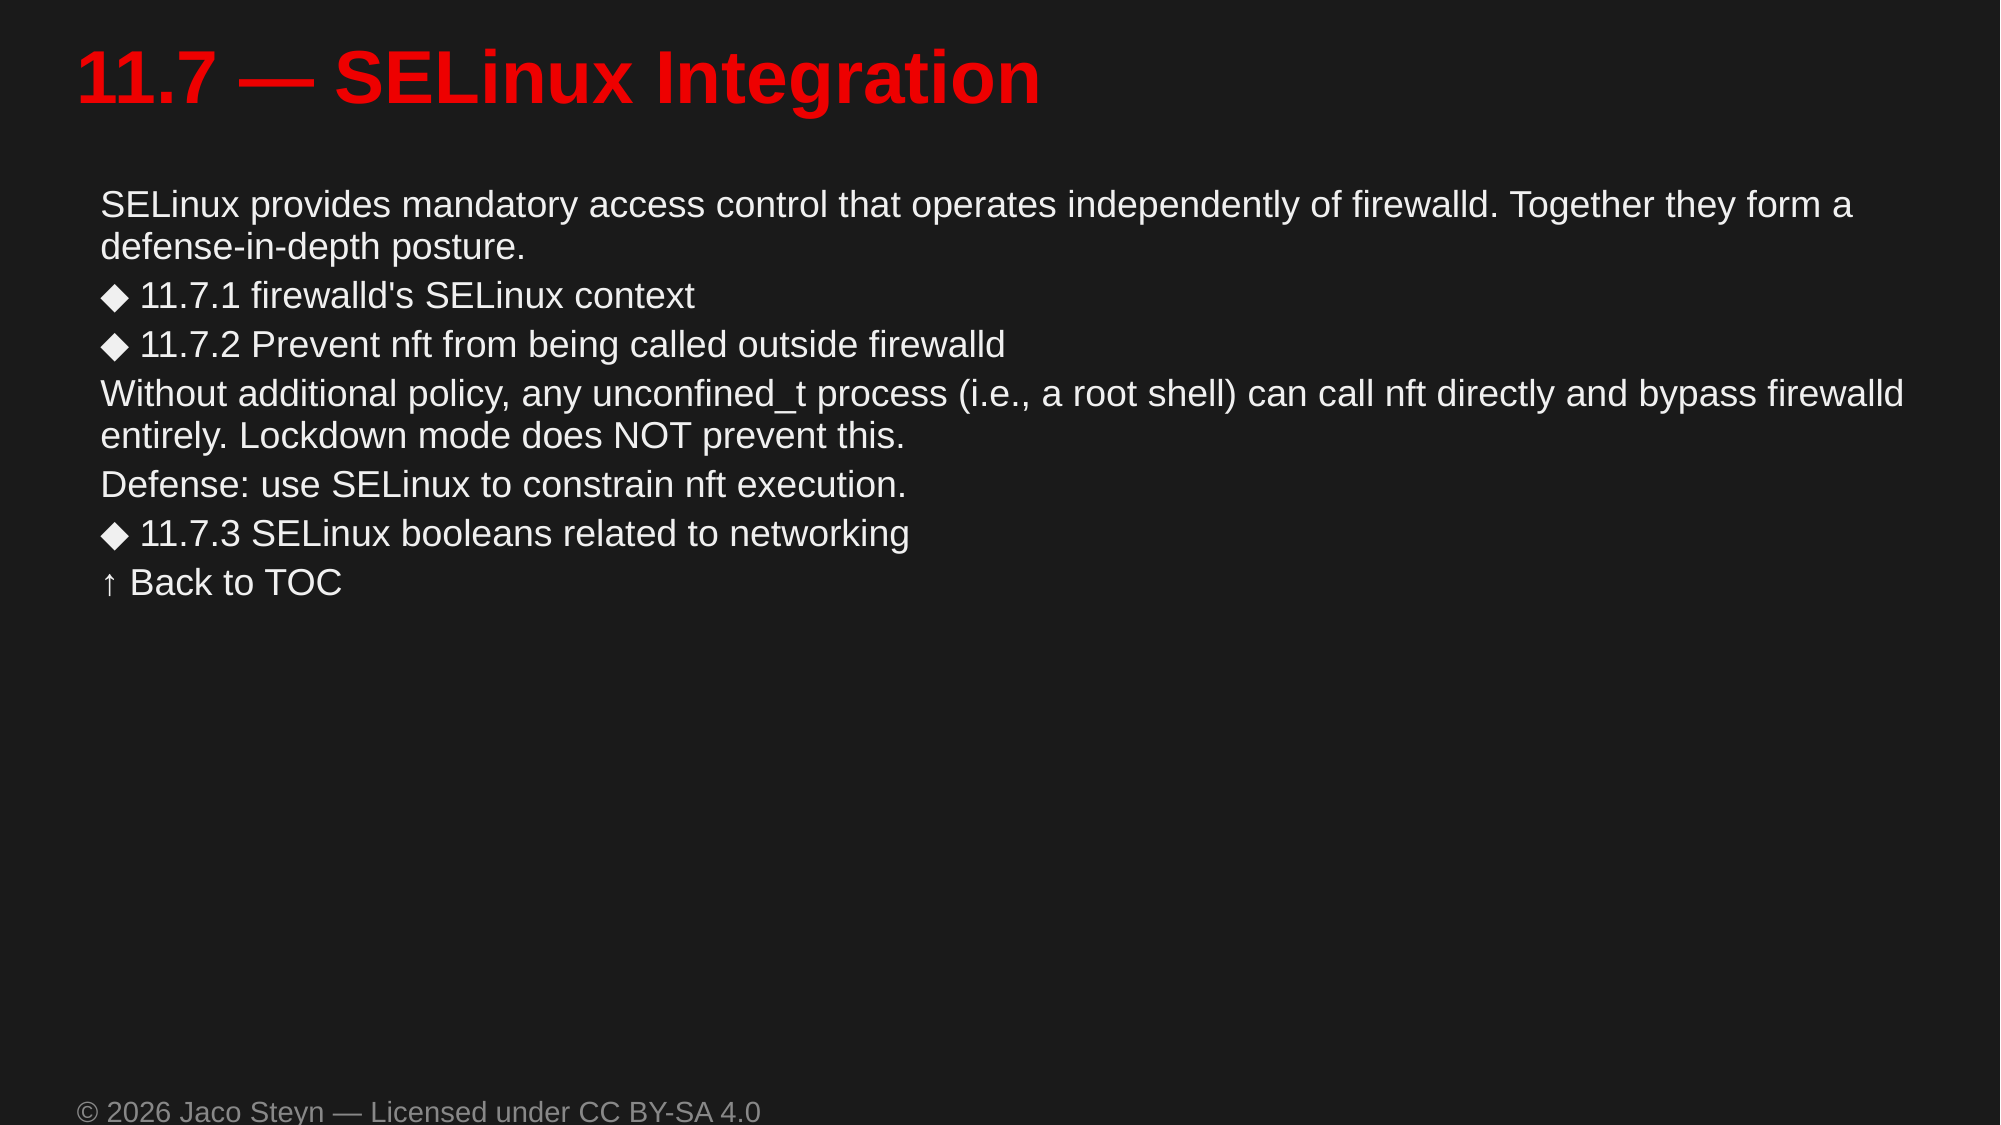

11.7 — SELinux Integration
SELinux provides mandatory access control that operates independently of firewalld. Together they form a defense-in-depth posture.
◆ 11.7.1 firewalld's SELinux context
◆ 11.7.2 Prevent nft from being called outside firewalld
Without additional policy, any unconfined_t process (i.e., a root shell) can call nft directly and bypass firewalld entirely. Lockdown mode does NOT prevent this.
Defense: use SELinux to constrain nft execution.
◆ 11.7.3 SELinux booleans related to networking
↑ Back to TOC
© 2026 Jaco Steyn — Licensed under CC BY-SA 4.0